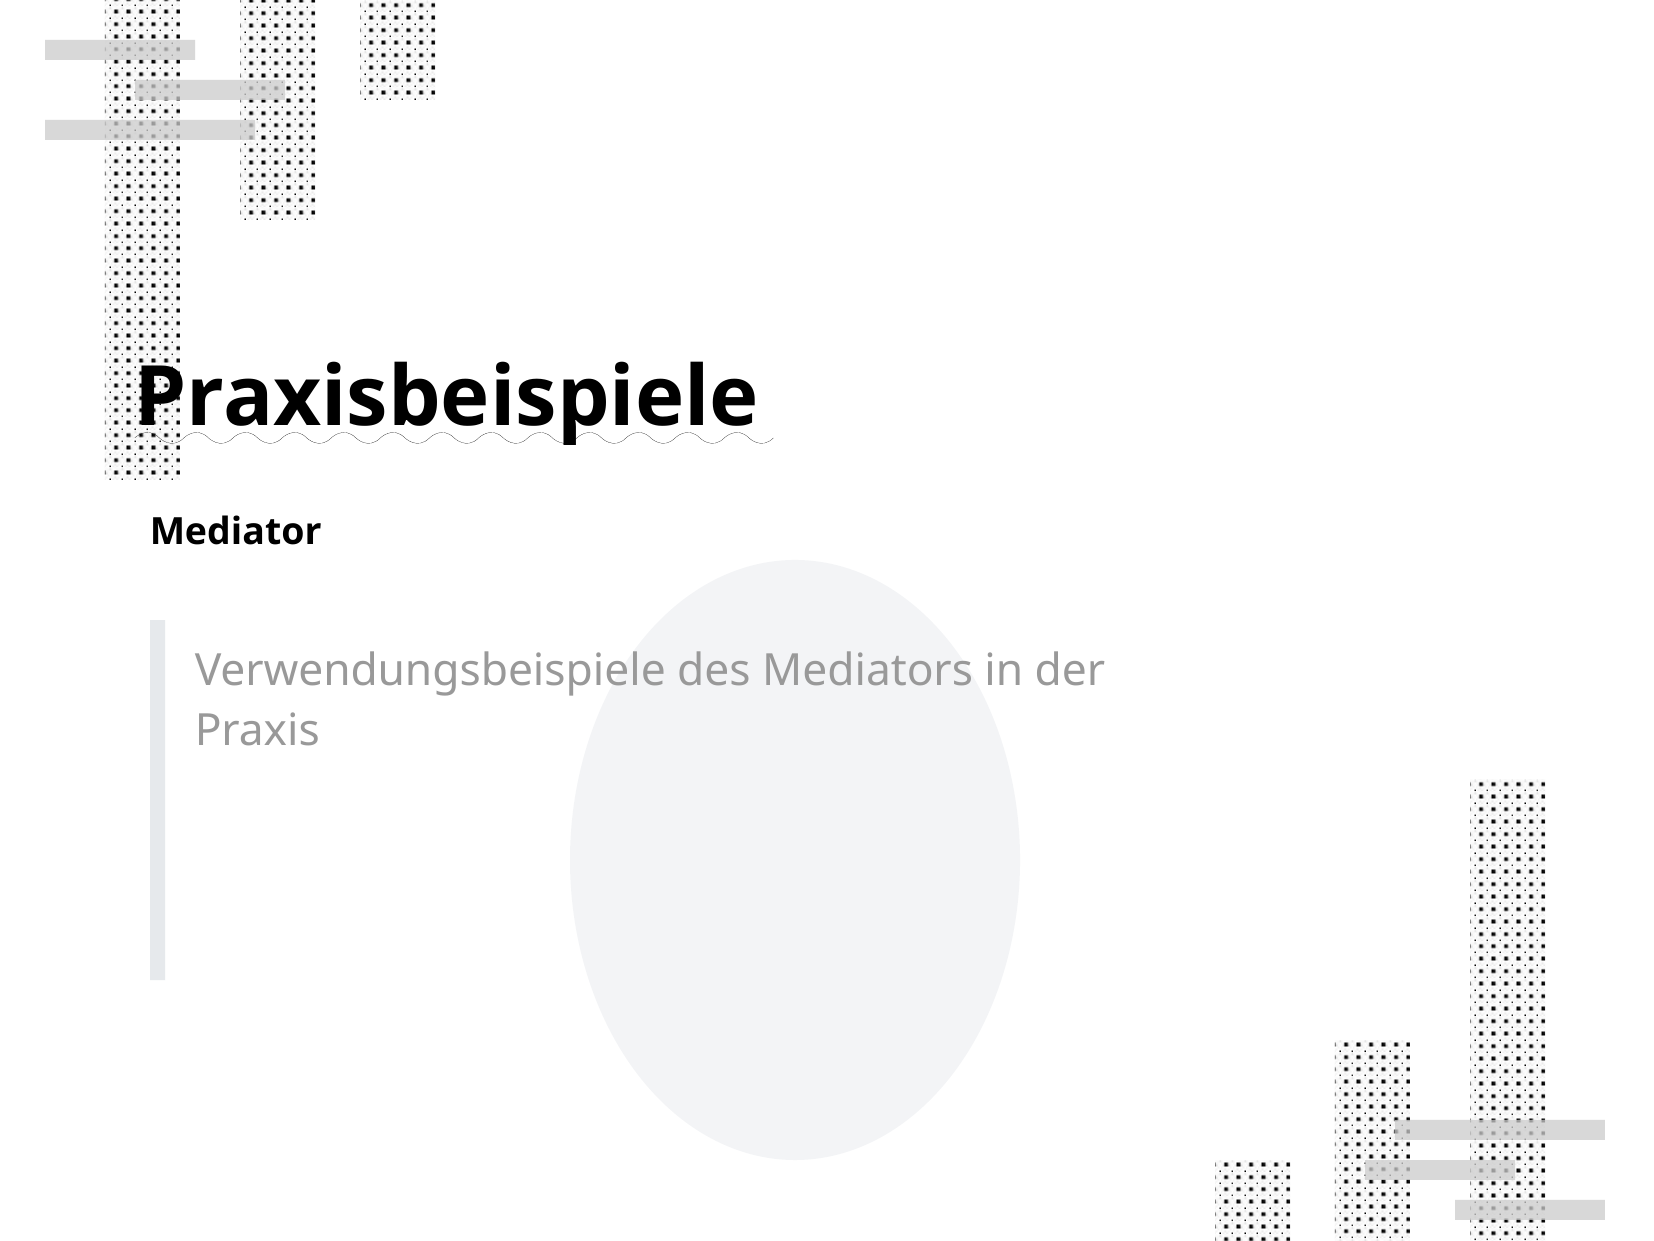

Praxisbeispiele
Mediator
Verwendungsbeispiele des Mediators in der Praxis